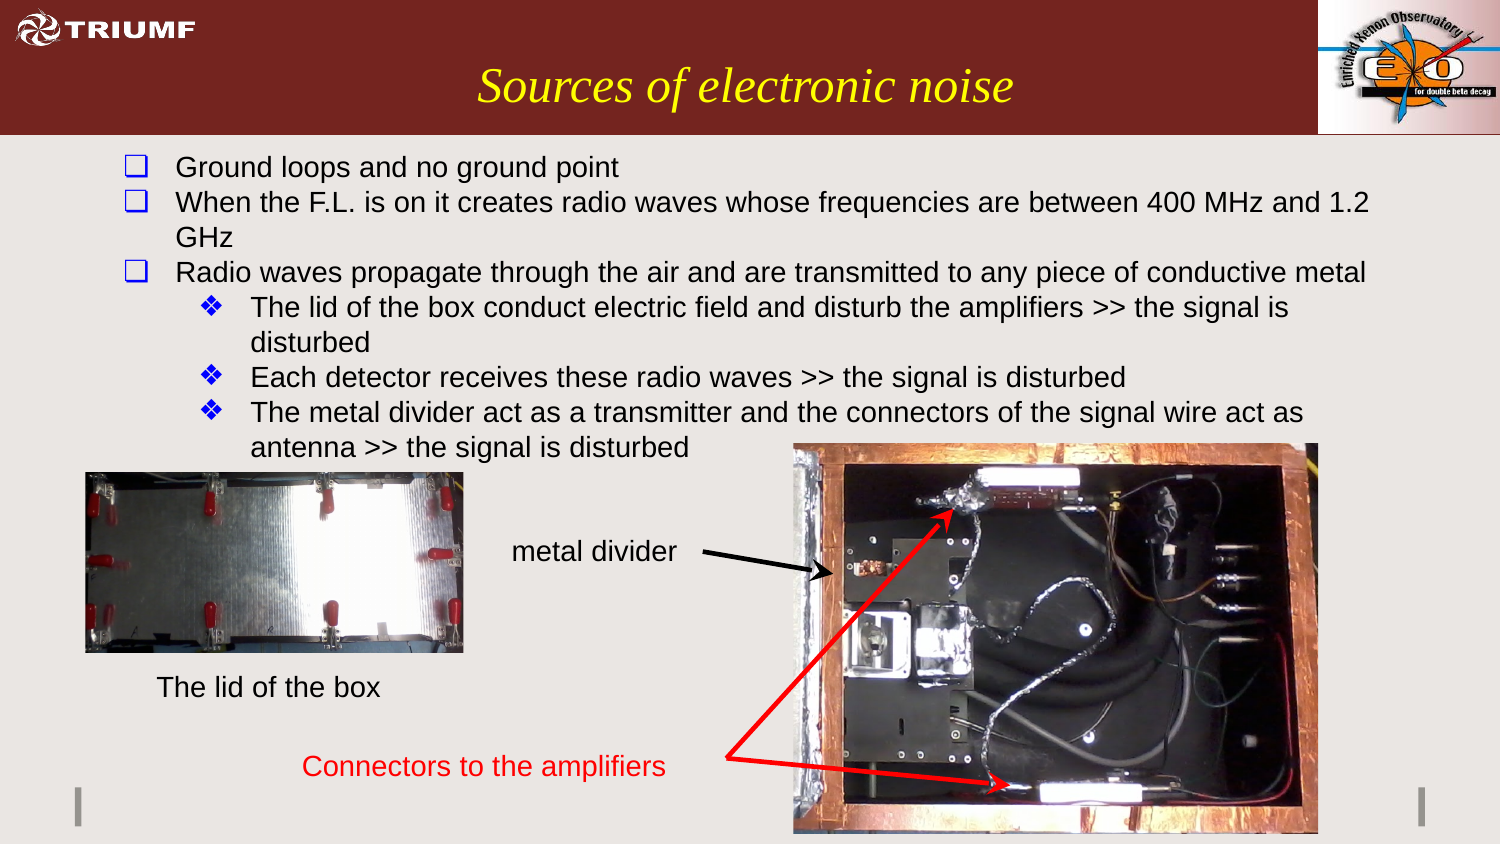

Sources of electronic noise
Ground loops and no ground point
When the F.L. is on it creates radio waves whose frequencies are between 400 MHz and 1.2 GHz
Radio waves propagate through the air and are transmitted to any piece of conductive metal
The lid of the box conduct electric field and disturb the amplifiers >> the signal is disturbed
Each detector receives these radio waves >> the signal is disturbed
The metal divider act as a transmitter and the connectors of the signal wire act as
		antenna >> the signal is disturbed
metal divider
The lid of the box
Connectors to the amplifiers